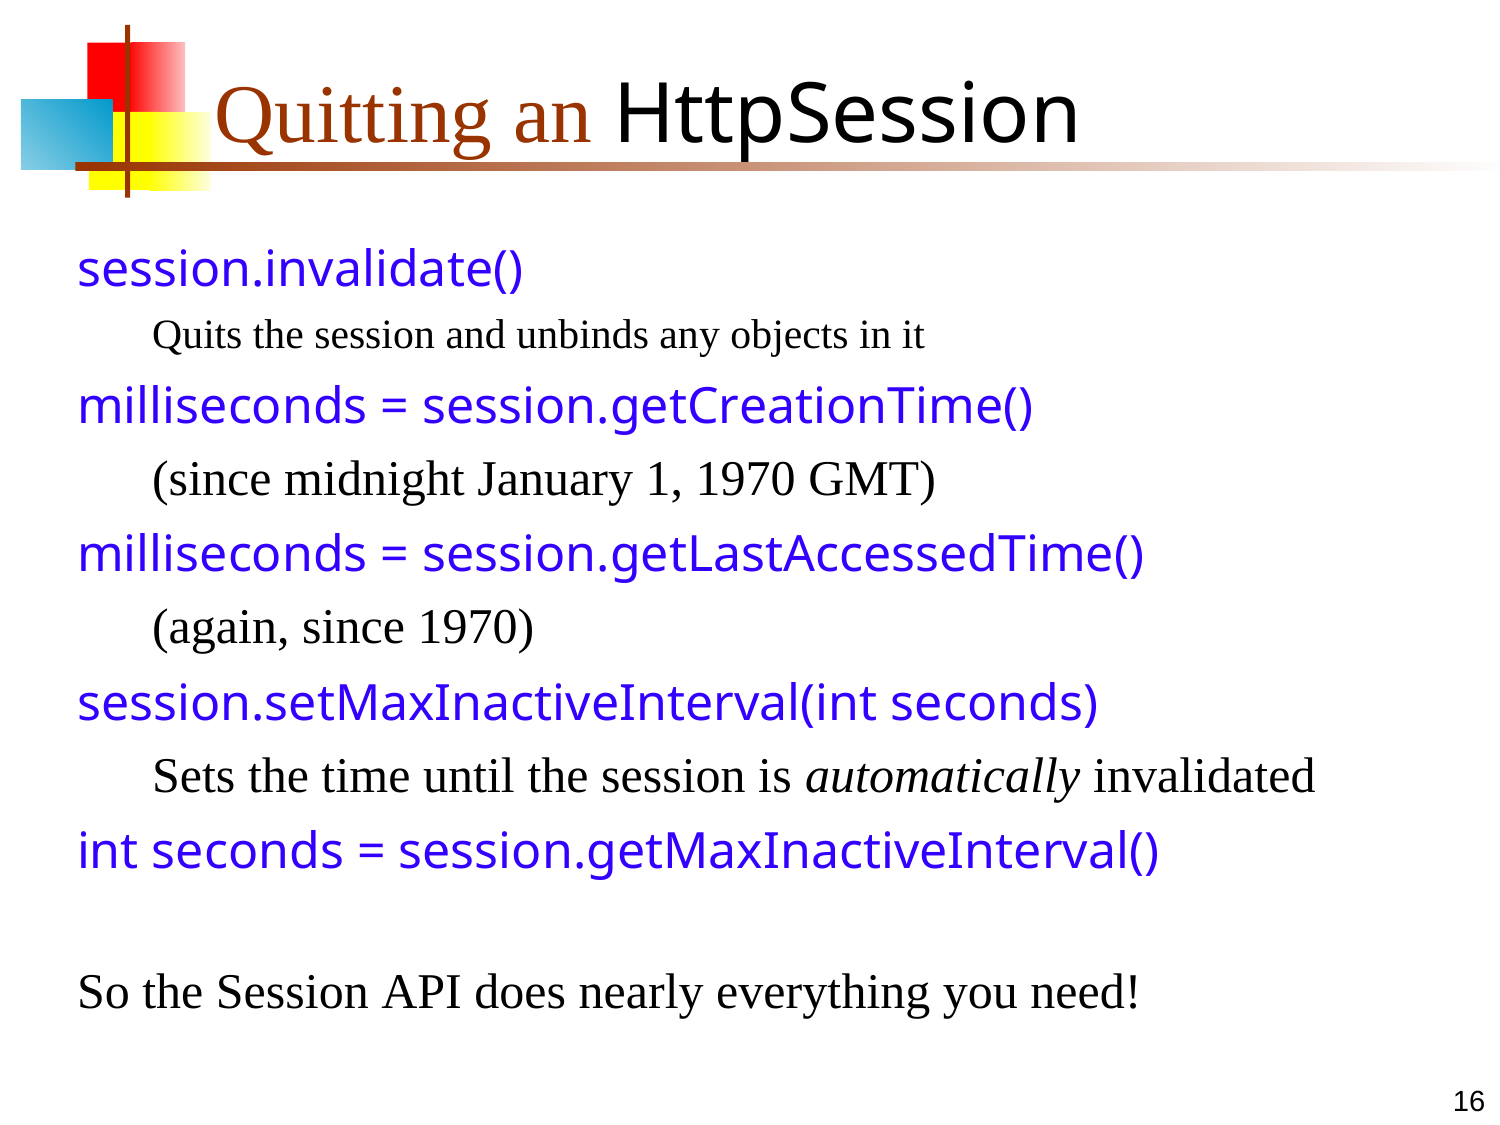

# Quitting an HttpSession
session.invalidate()
Quits the session and unbinds any objects in it
milliseconds = session.getCreationTime()
(since midnight January 1, 1970 GMT)
milliseconds = session.getLastAccessedTime()
(again, since 1970)
session.setMaxInactiveInterval(int seconds)
Sets the time until the session is automatically invalidated
int seconds = session.getMaxInactiveInterval()
So the Session API does nearly everything you need!
16